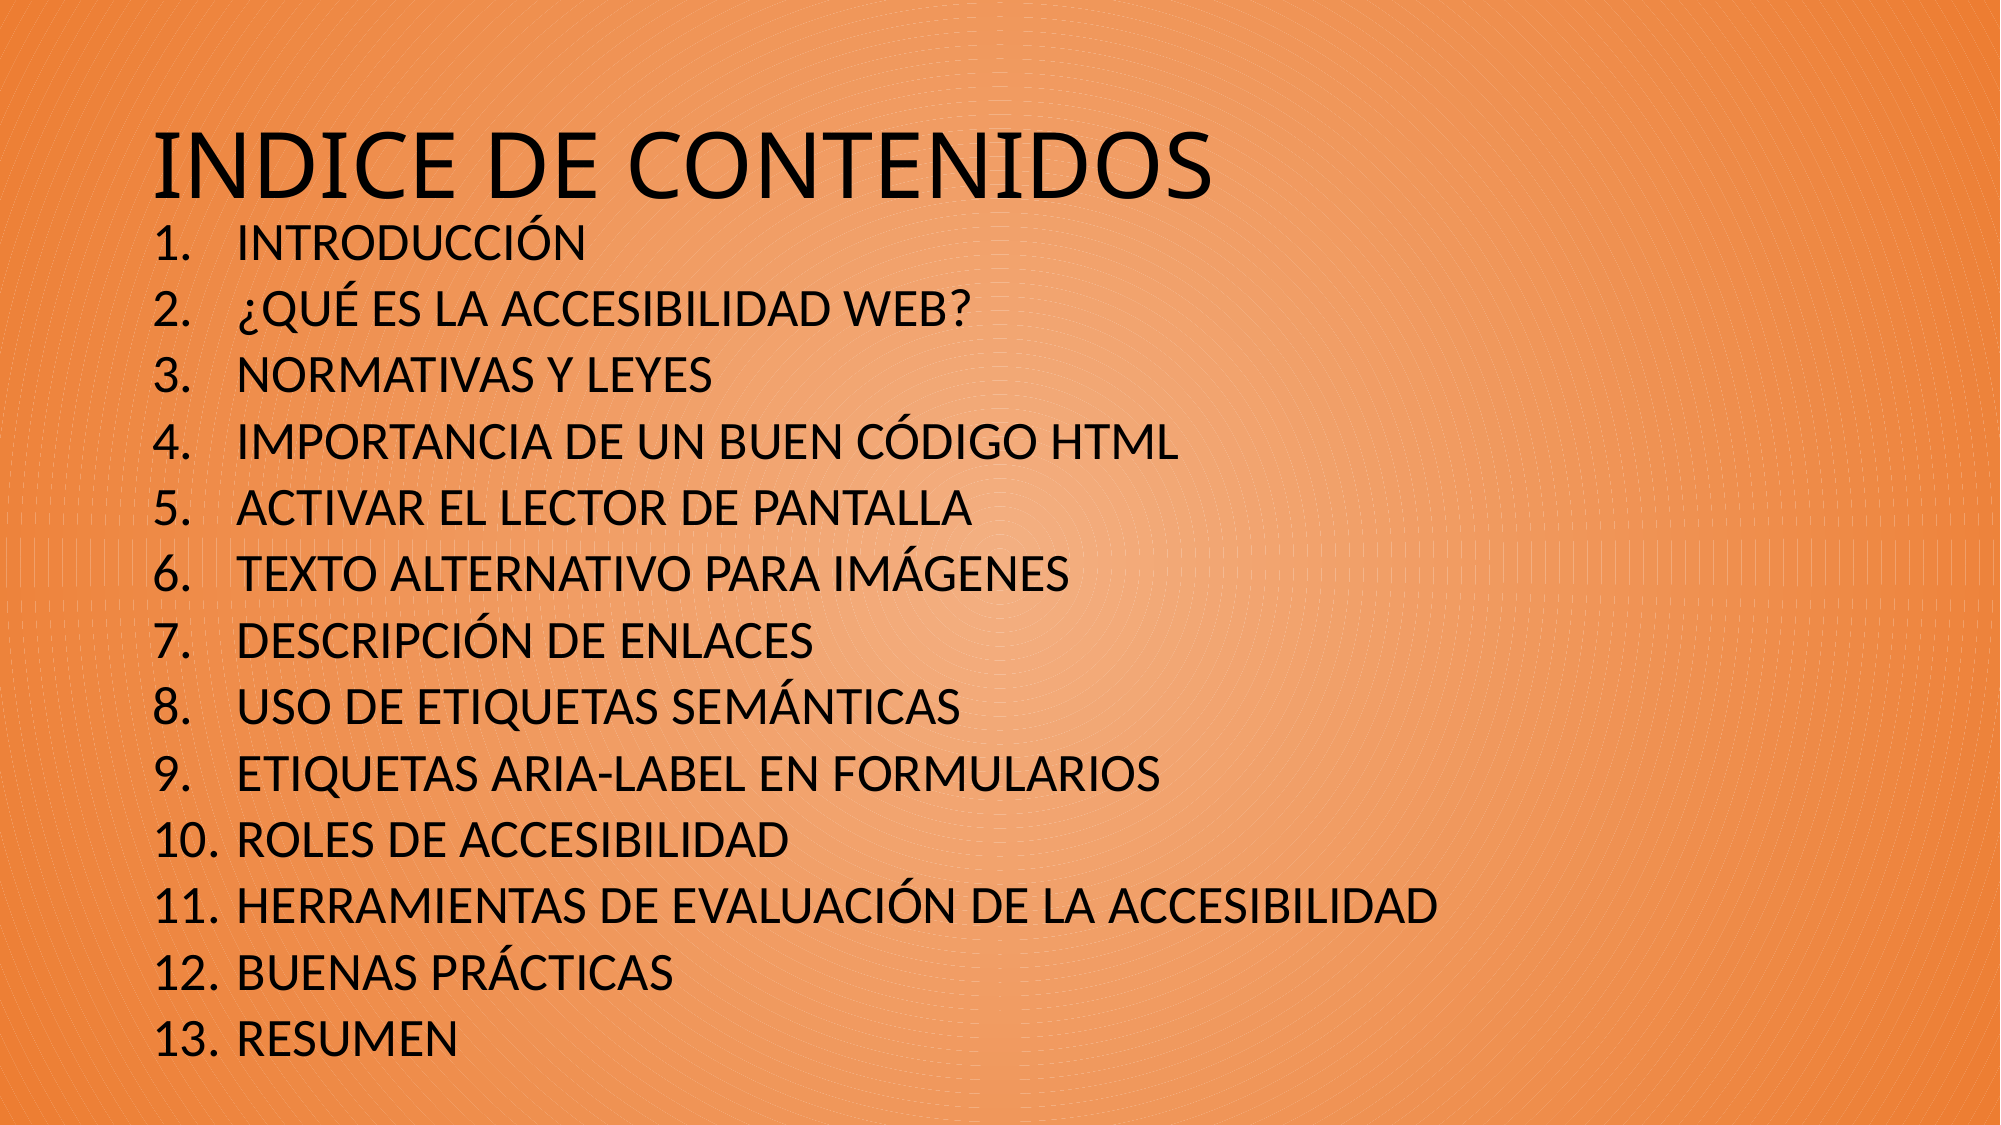

# INDICE DE CONTENIDOS
INTRODUCCIÓN
¿QUÉ ES LA ACCESIBILIDAD WEB?
NORMATIVAS Y LEYES
IMPORTANCIA DE UN BUEN CÓDIGO HTML
ACTIVAR EL LECTOR DE PANTALLA
TEXTO ALTERNATIVO PARA IMÁGENES
DESCRIPCIÓN DE ENLACES
USO DE ETIQUETAS SEMÁNTICAS
ETIQUETAS ARIA-LABEL EN FORMULARIOS
ROLES DE ACCESIBILIDAD
HERRAMIENTAS DE EVALUACIÓN DE LA ACCESIBILIDAD
BUENAS PRÁCTICAS
RESUMEN